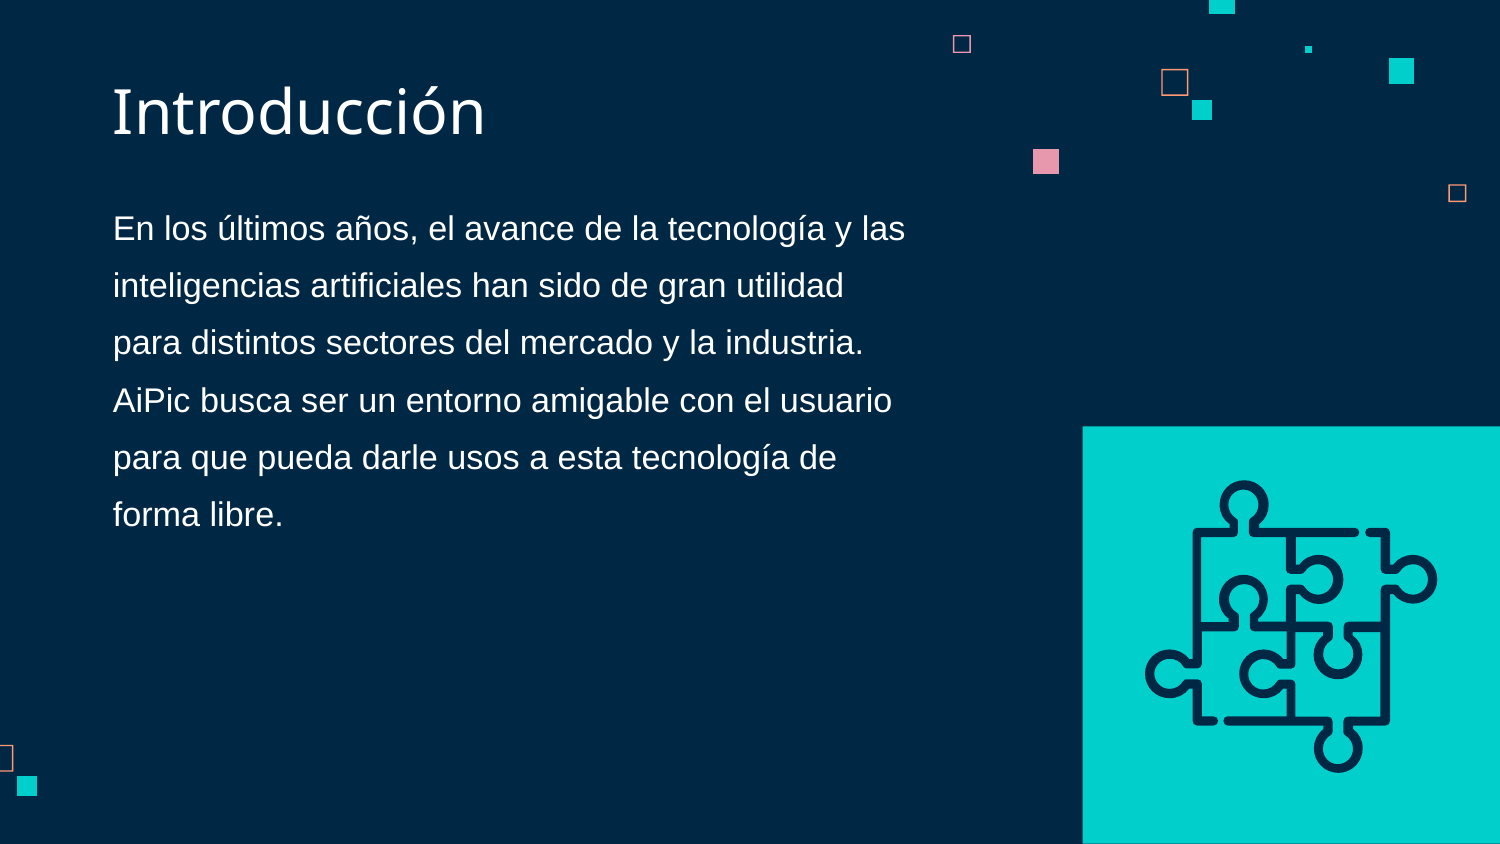

Introducción
# En los últimos años, el avance de la tecnología y las inteligencias artificiales han sido de gran utilidad para distintos sectores del mercado y la industria. AiPic busca ser un entorno amigable con el usuario para que pueda darle usos a esta tecnología de forma libre.